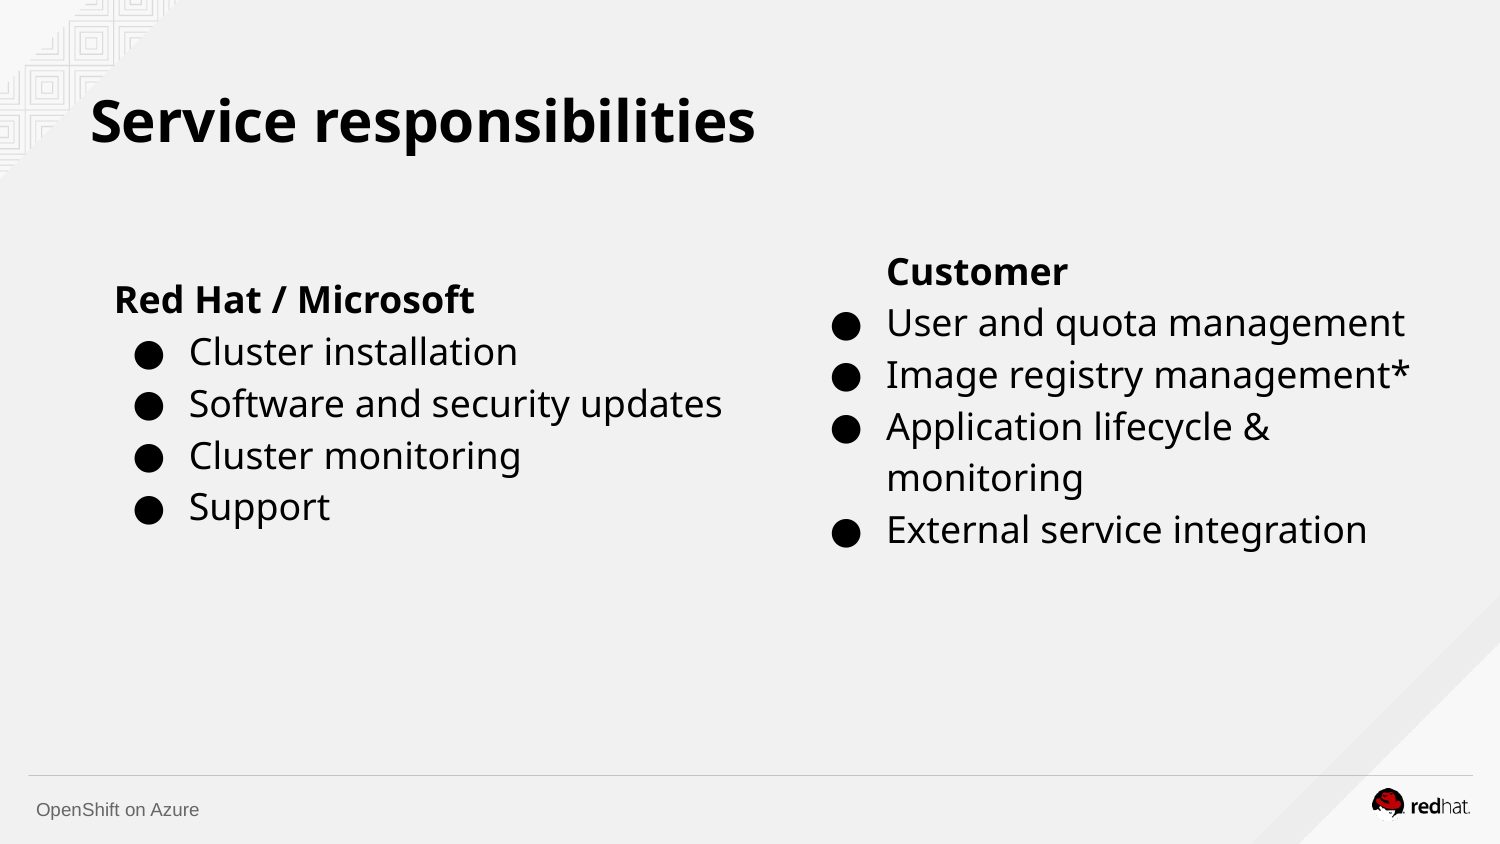

Service responsibilities
Red Hat / Microsoft
Cluster installation
Software and security updates
Cluster monitoring
Support
Customer
User and quota management
Image registry management*
Application lifecycle & monitoring
External service integration